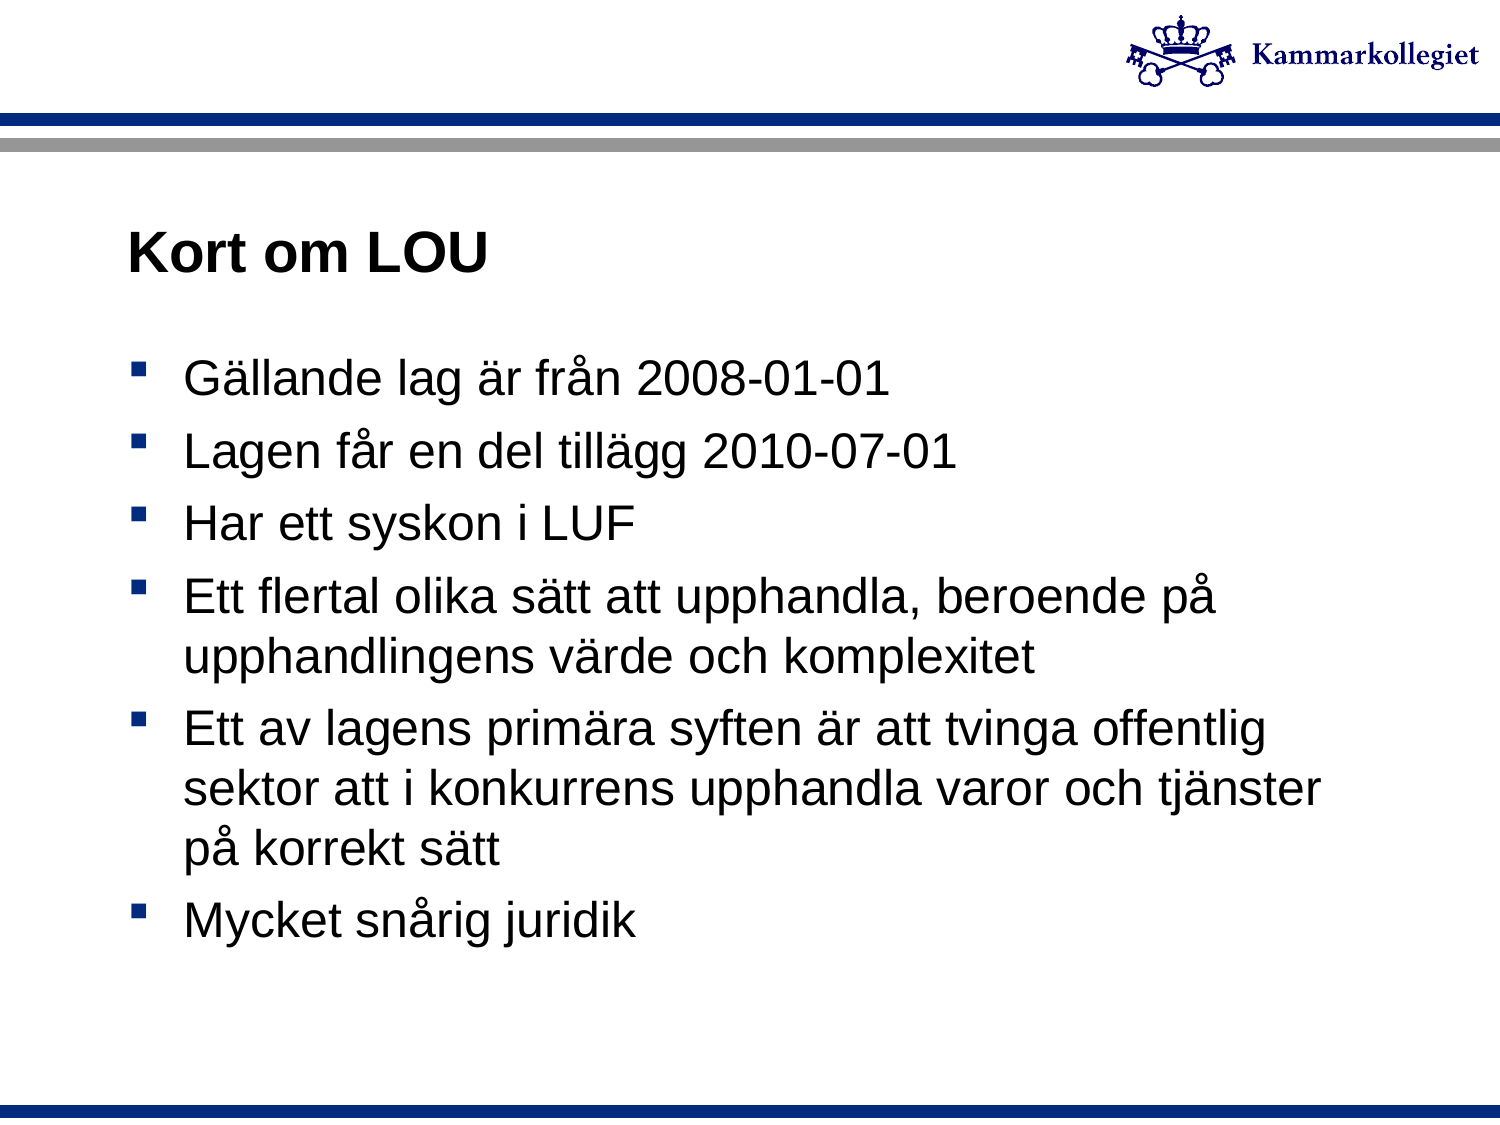

# Kort om LOU
Gällande lag är från 2008-01-01
Lagen får en del tillägg 2010-07-01
Har ett syskon i LUF
Ett flertal olika sätt att upphandla, beroende på upphandlingens värde och komplexitet
Ett av lagens primära syften är att tvinga offentlig sektor att i konkurrens upphandla varor och tjänster på korrekt sätt
Mycket snårig juridik